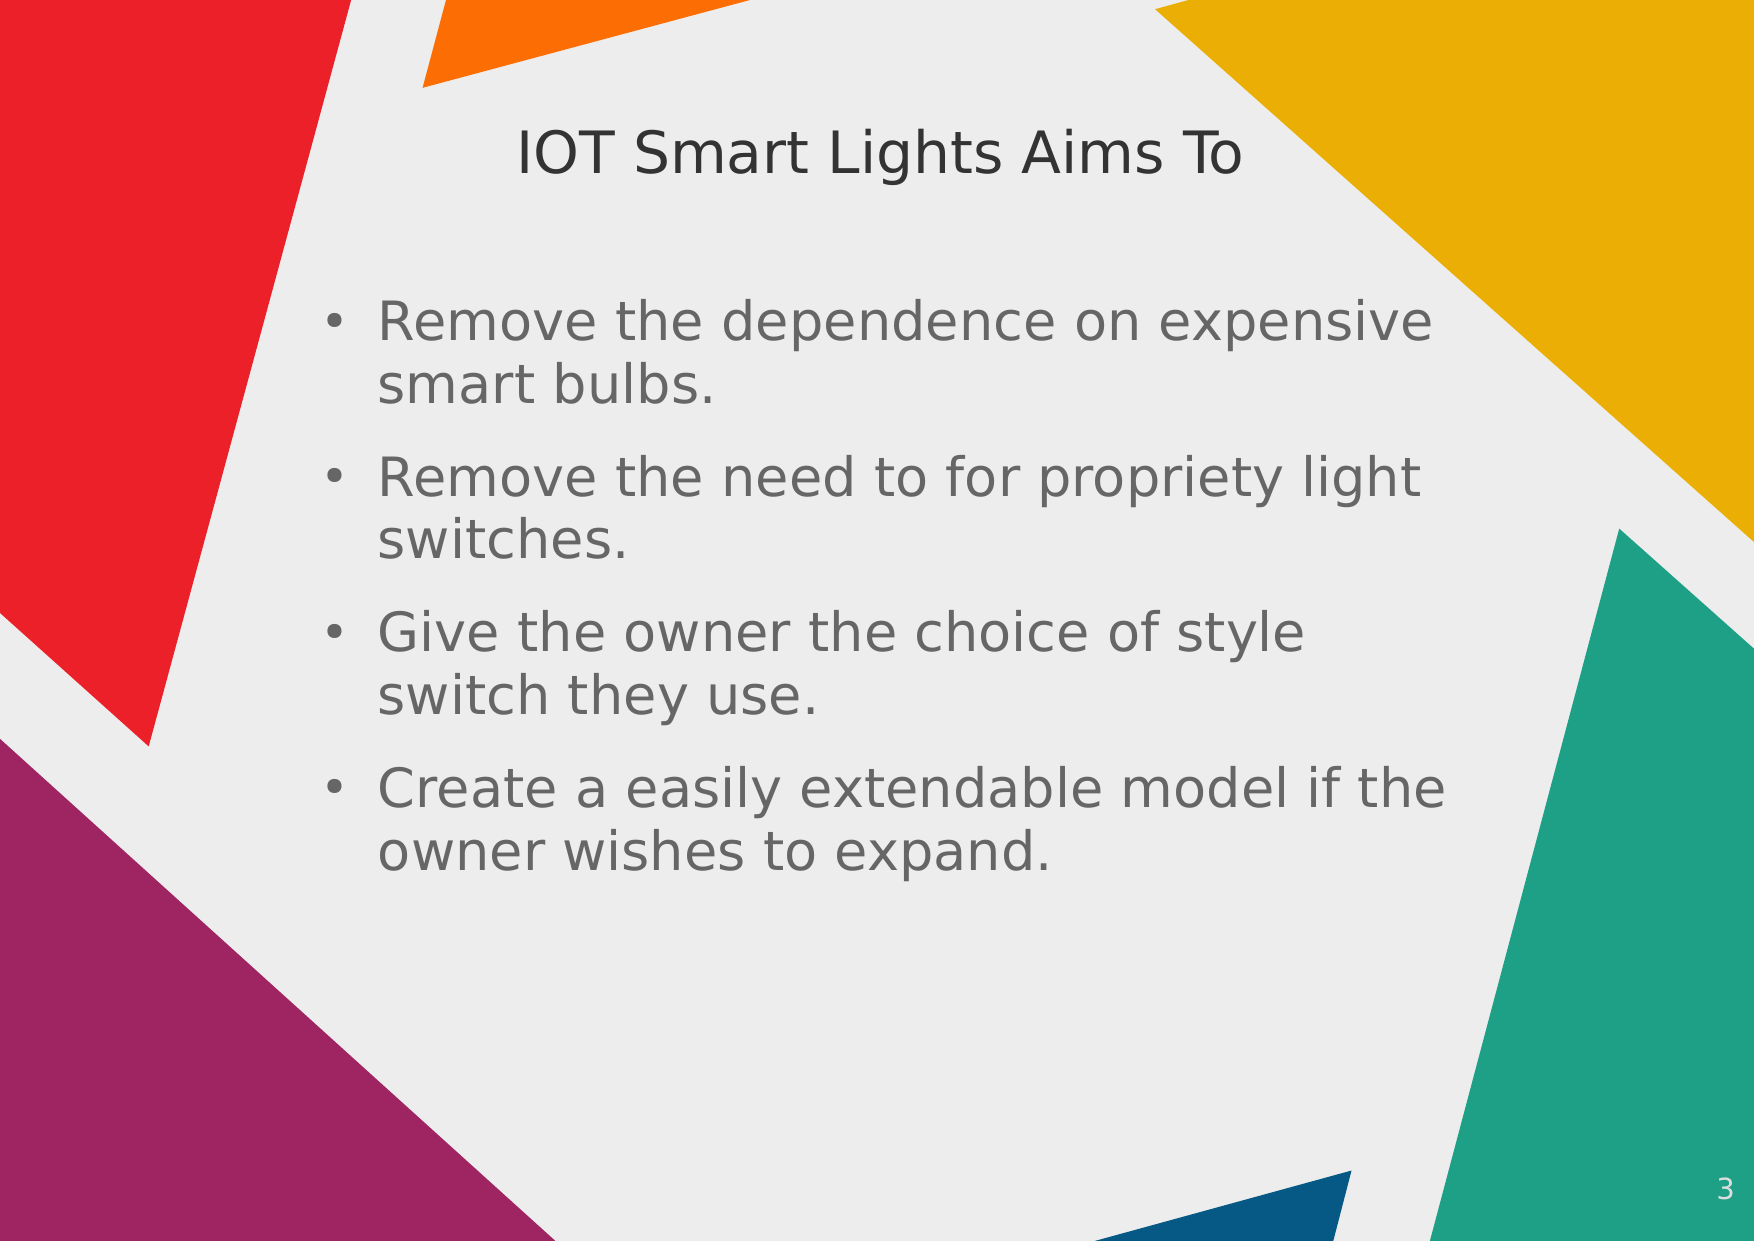

# IOT Smart Lights Aims To
Remove the dependence on expensive smart bulbs.
Remove the need to for propriety light switches.
Give the owner the choice of style switch they use.
Create a easily extendable model if the owner wishes to expand.
3